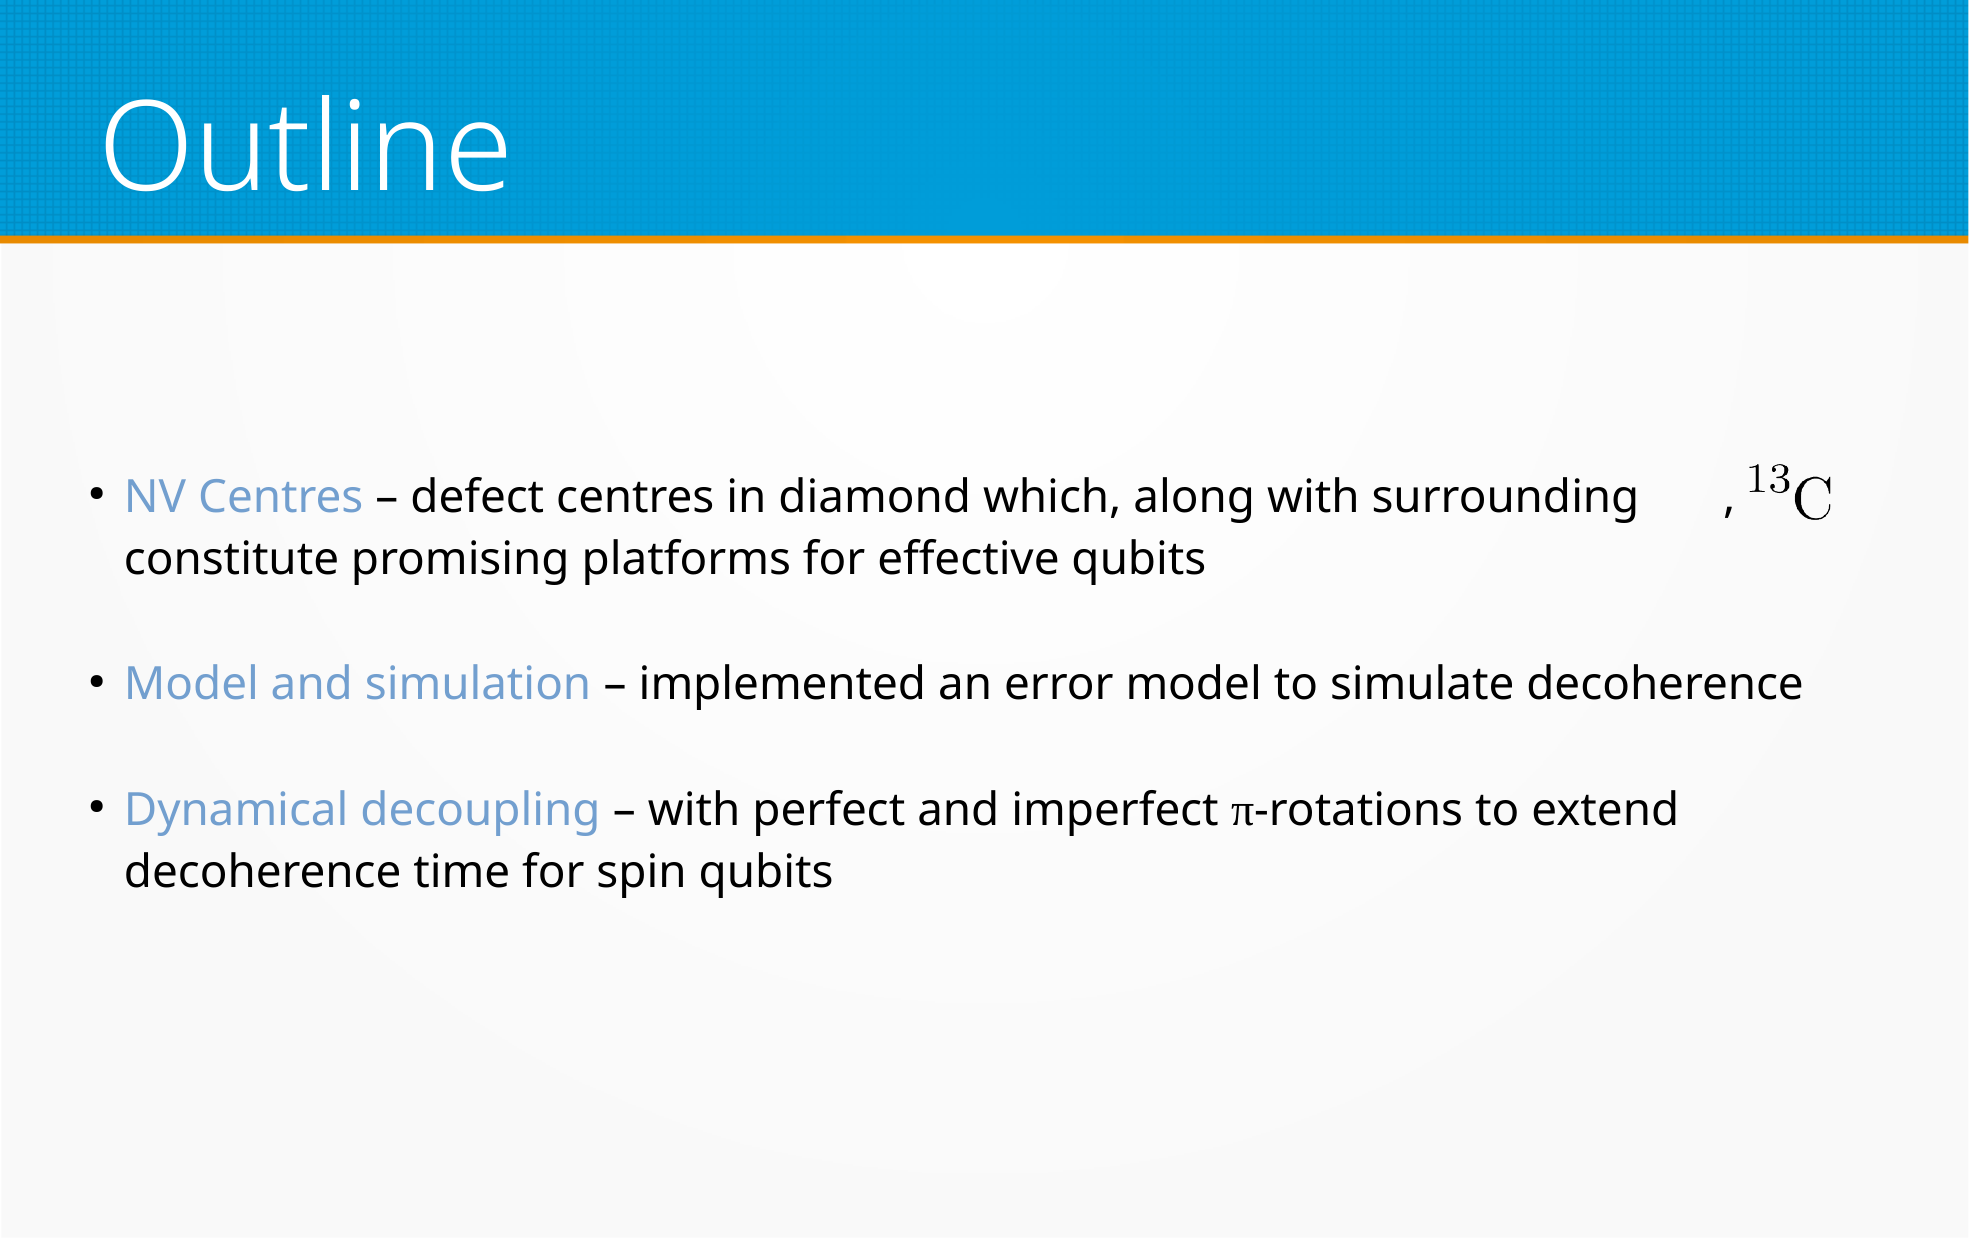

# Outline
NV Centres – defect centres in diamond which, along with surrounding , constitute promising platforms for effective qubits
Model and simulation – implemented an error model to simulate decoherence
Dynamical decoupling – with perfect and imperfect π-rotations to extend decoherence time for spin qubits